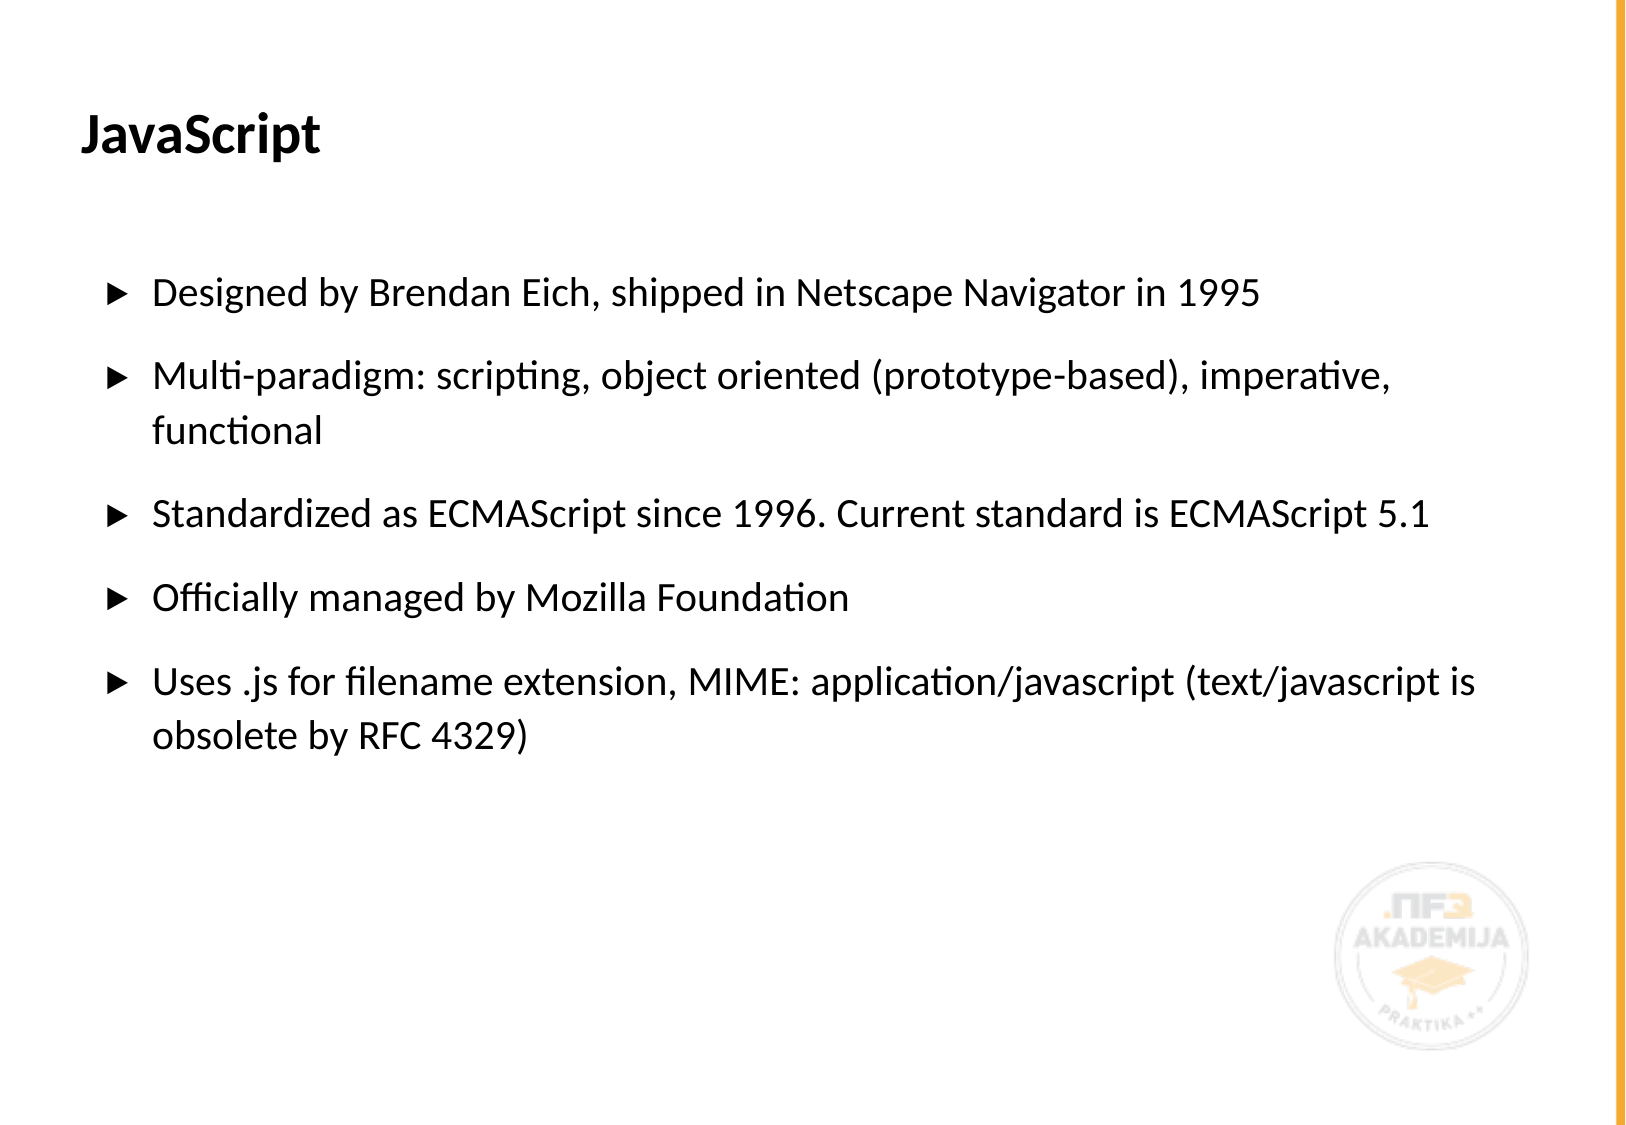

# JavaScript
Designed by Brendan Eich, shipped in Netscape Navigator in 1995
Multi­-paradigm: scripting, object oriented (prototype­-based), imperative, functional
Standardized as ECMAScript since 1996. Current standard is ECMAScript 5.1
Officially managed by Mozilla Foundation
Uses .js for filename extension, MIME: application/javascript (text/javascript is obsolete by RFC 4329)